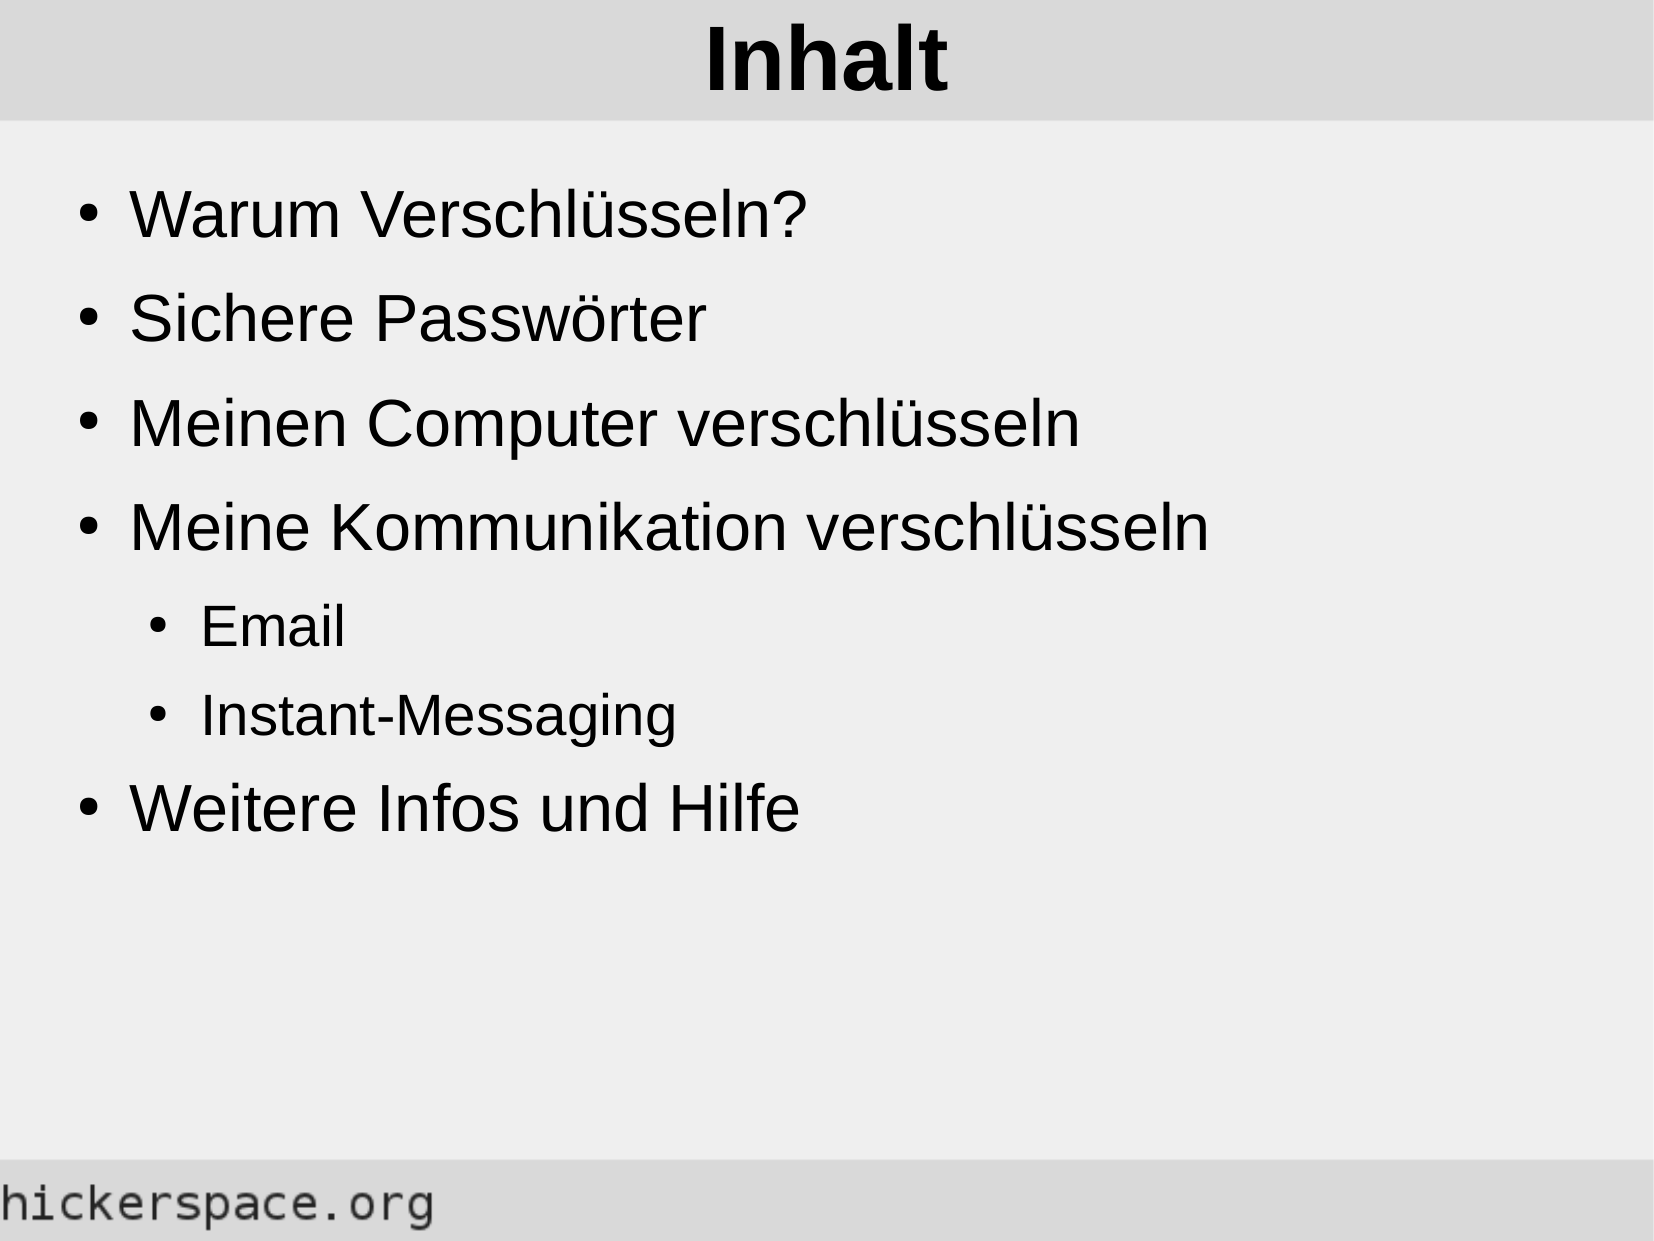

# Inhalt
Warum Verschlüsseln?
Sichere Passwörter
Meinen Computer verschlüsseln
Meine Kommunikation verschlüsseln
Email
Instant-Messaging
Weitere Infos und Hilfe